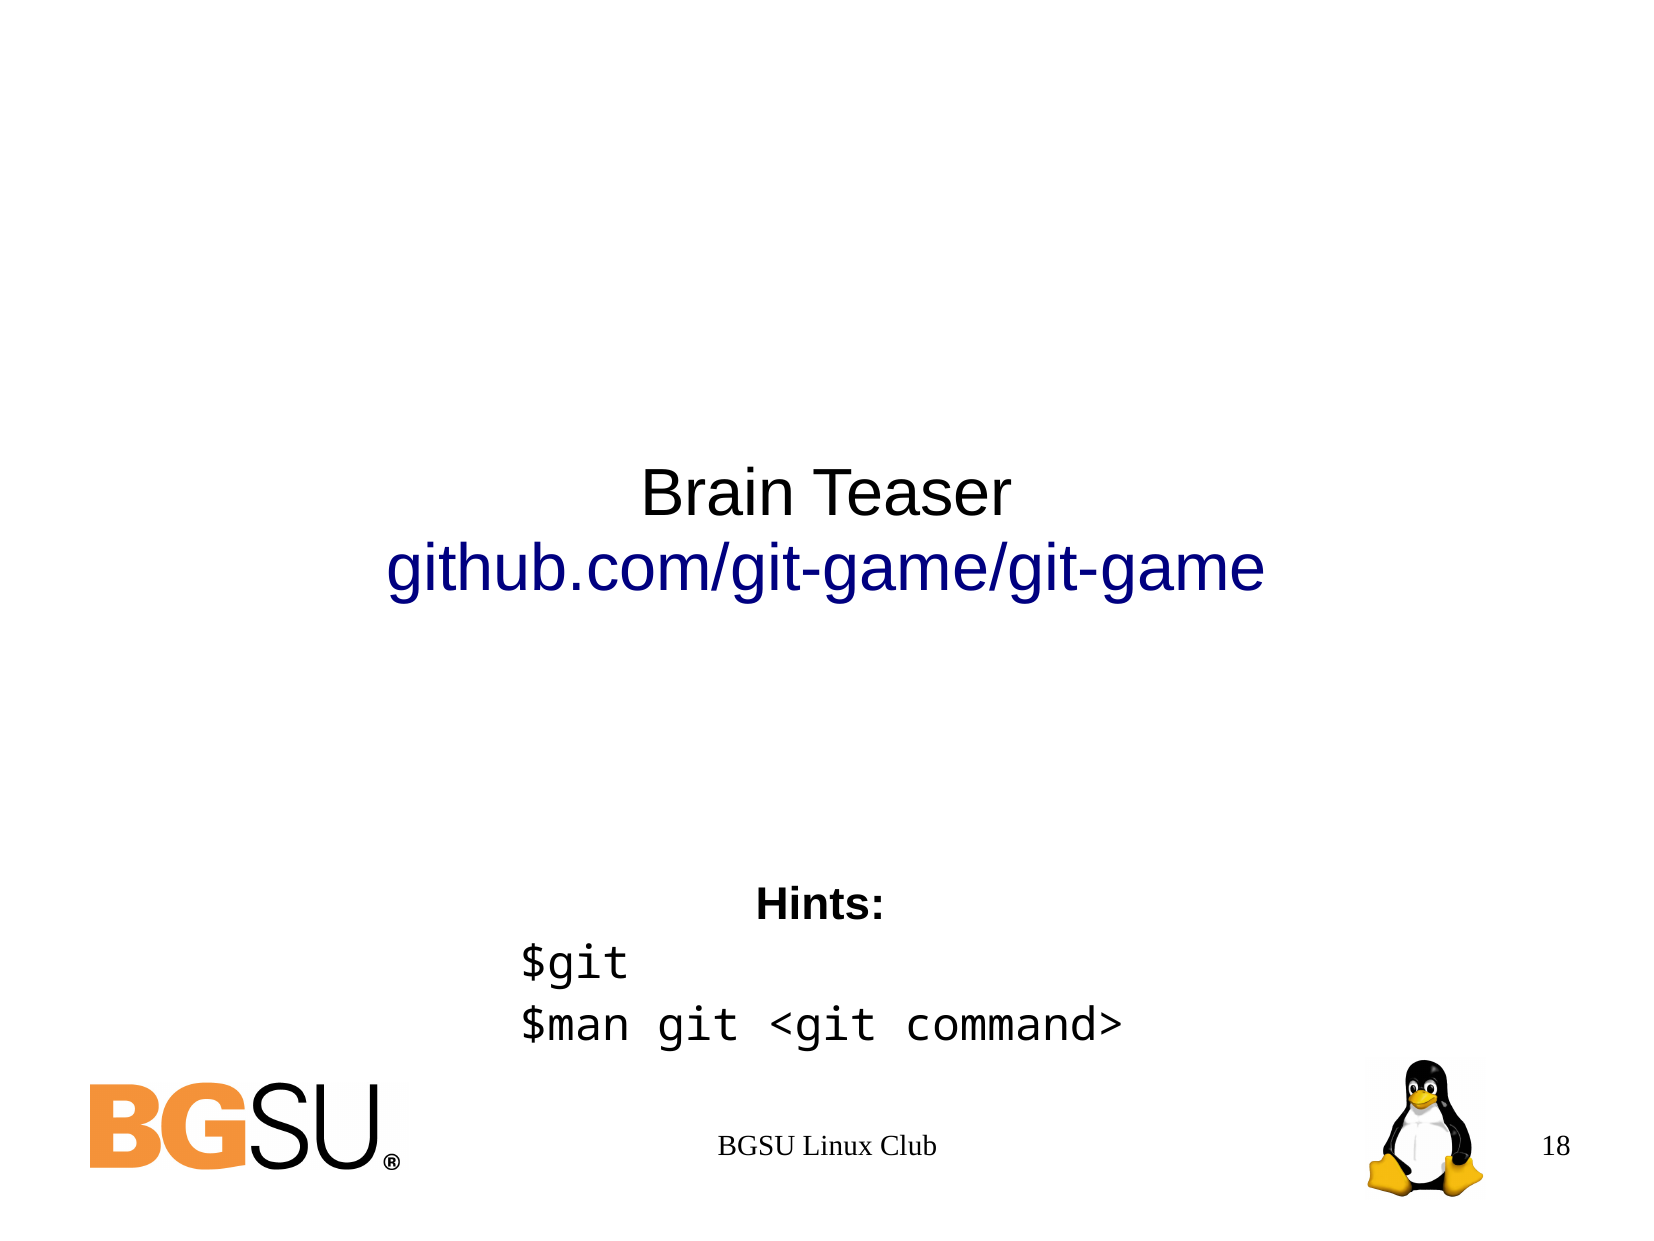

# Brain Teaser
github.com/git-game/git-game
Hints:
$git
$man git <git command>
BGSU Linux Club
18